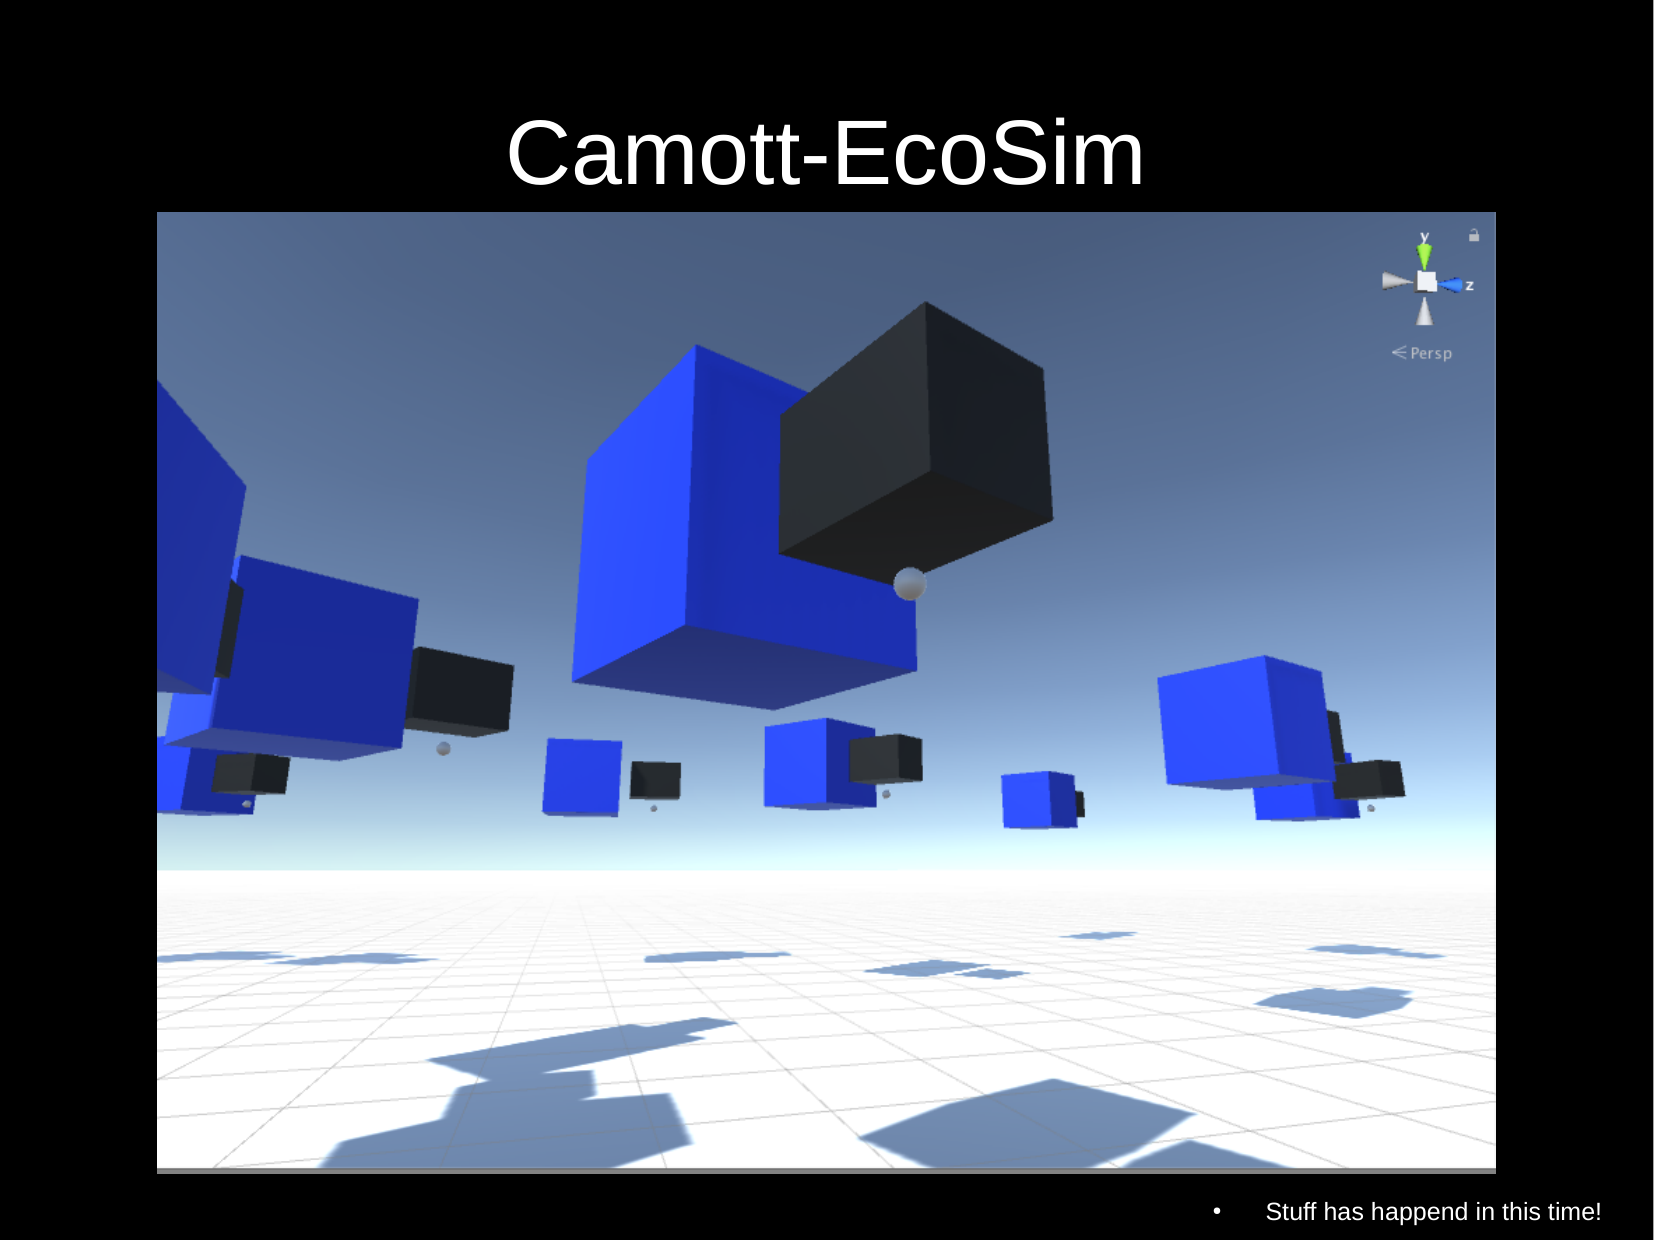

# Camott-EcoSim
Stuff has happend in this time!